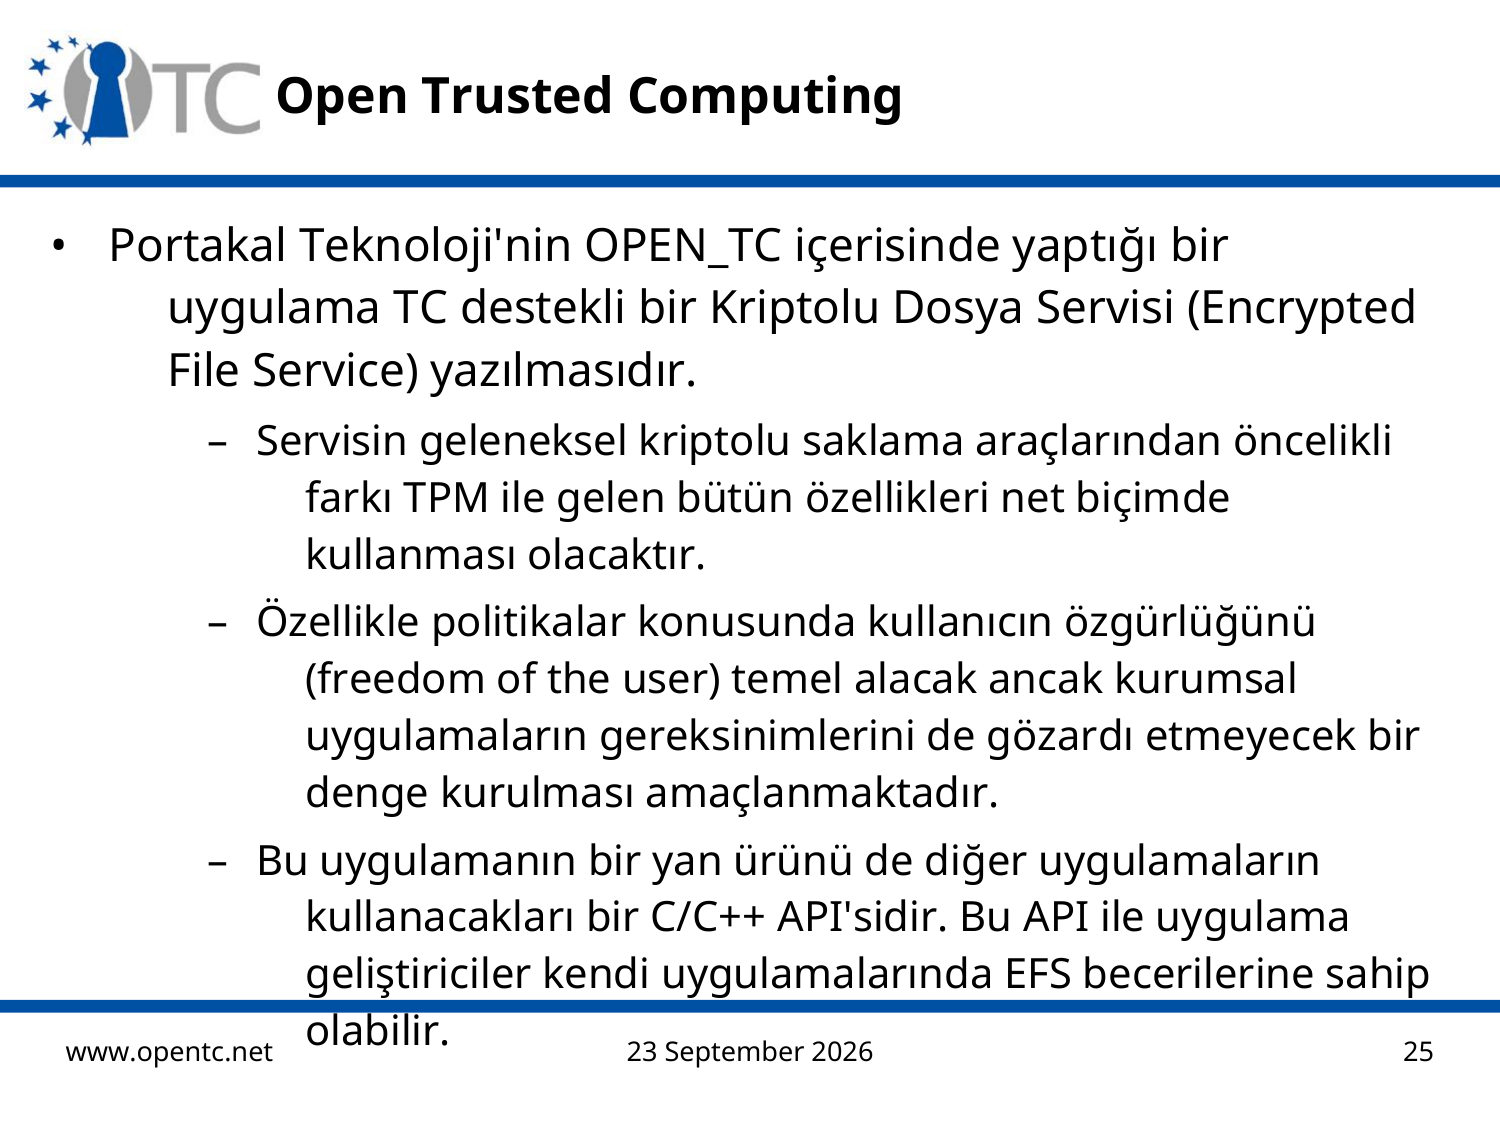

# Open Trusted Computing
Portakal Teknoloji'nin OPEN_TC içerisinde yaptığı bir uygulama TC destekli bir Kriptolu Dosya Servisi (Encrypted File Service) yazılmasıdır.
Servisin geleneksel kriptolu saklama araçlarından öncelikli farkı TPM ile gelen bütün özellikleri net biçimde kullanması olacaktır.
Özellikle politikalar konusunda kullanıcın özgürlüğünü (freedom of the user) temel alacak ancak kurumsal uygulamaların gereksinimlerini de gözardı etmeyecek bir denge kurulması amaçlanmaktadır.
Bu uygulamanın bir yan ürünü de diğer uygulamaların kullanacakları bir C/C++ API'sidir. Bu API ile uygulama geliştiriciler kendi uygulamalarında EFS becerilerine sahip olabilir.